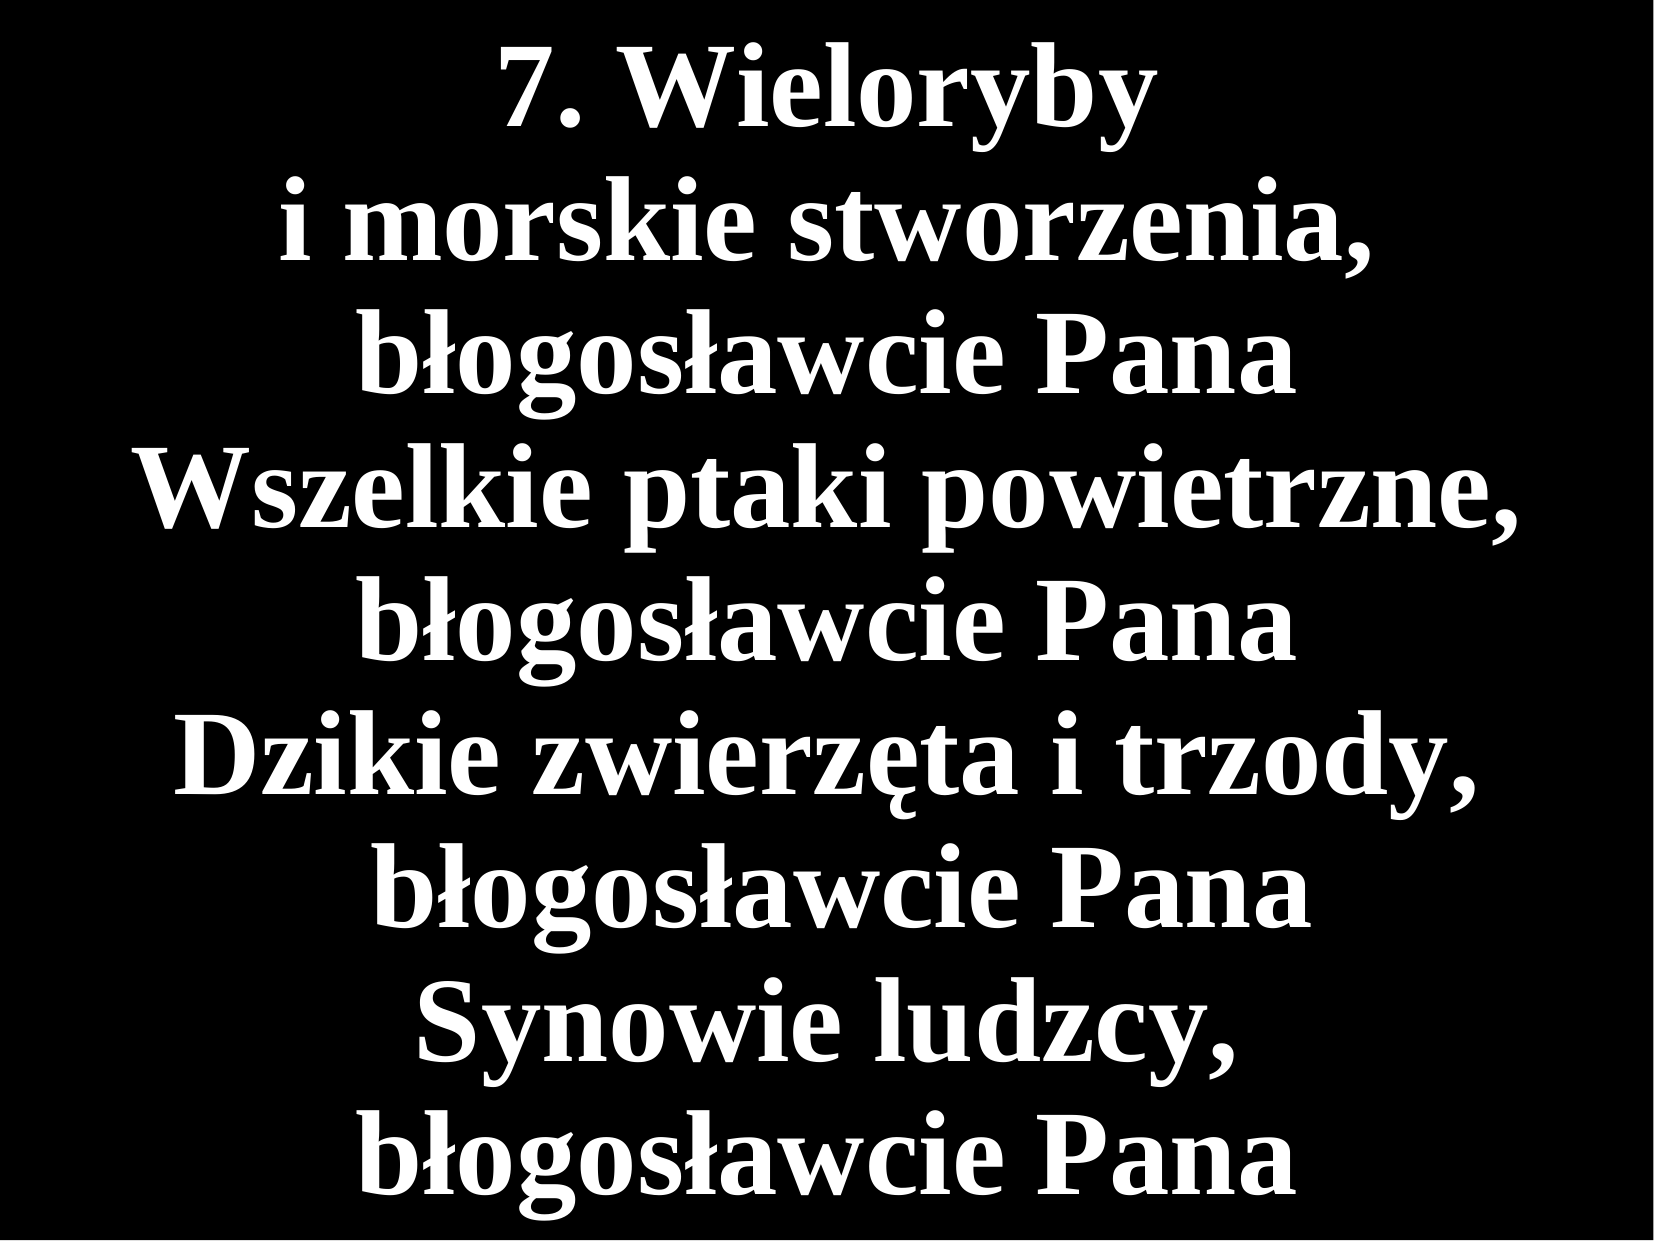

# 7. Wieloryby i morskie stworzenia, błogosławcie Pana Wszelkie ptaki powietrzne, błogosławcie Pana Dzikie zwierzęta i trzody, błogosławcie Pana Synowie ludzcy, błogosławcie Pana